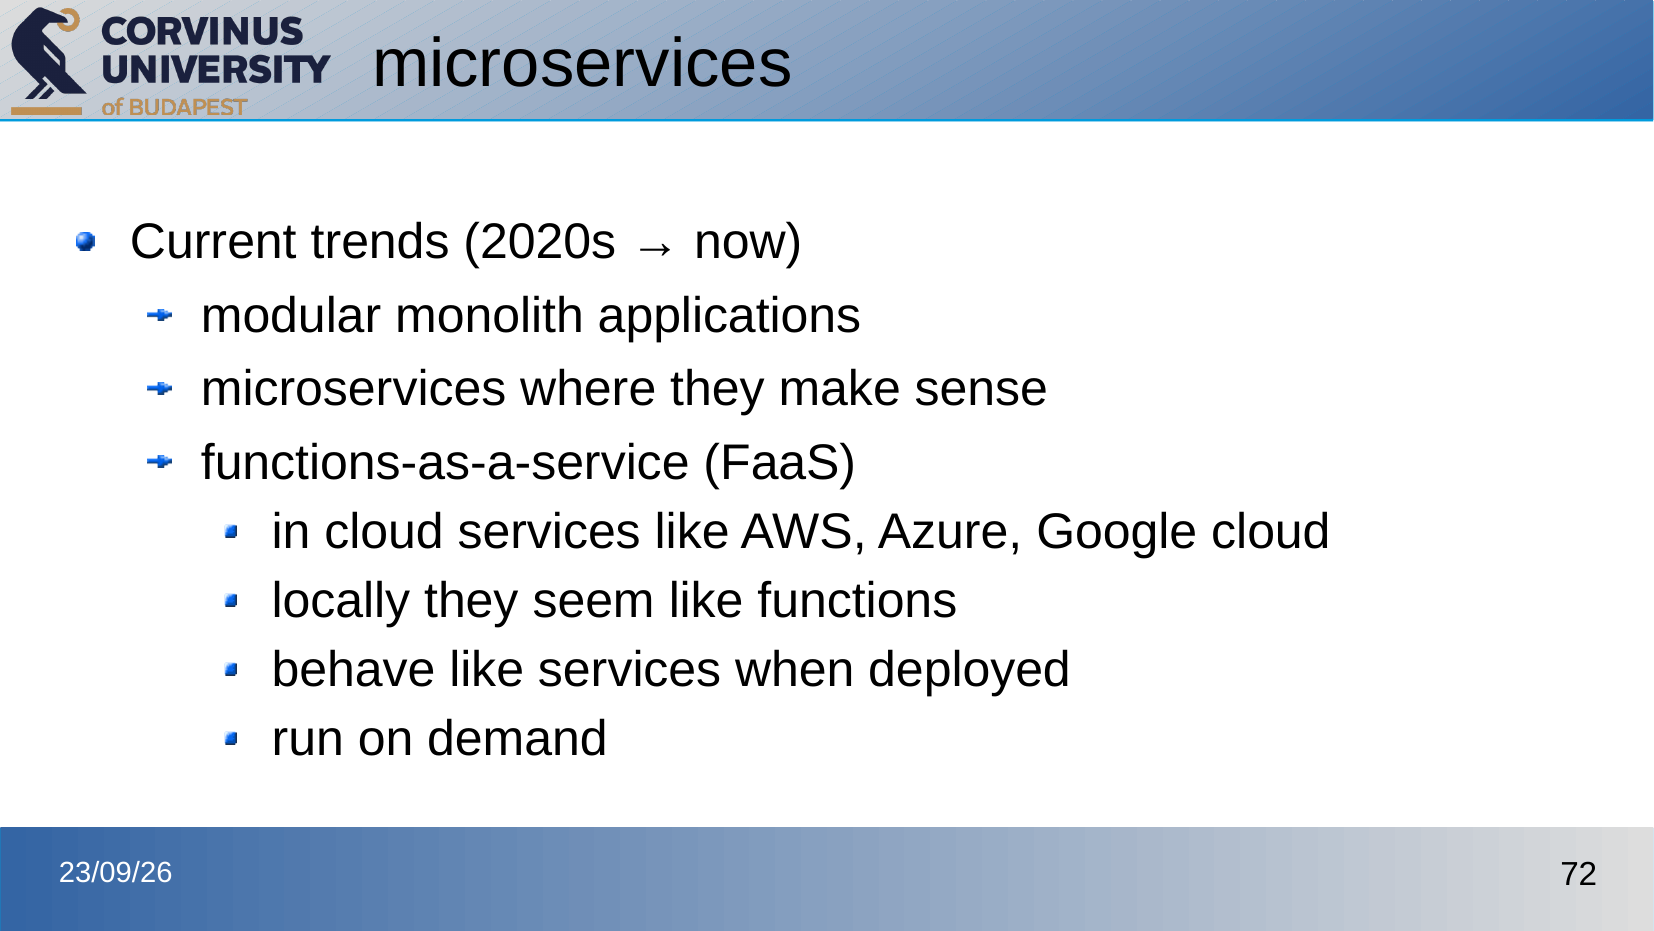

# microservices
Current trends (2020s → now)
modular monolith applications
microservices where they make sense
functions-as-a-service (FaaS)
in cloud services like AWS, Azure, Google cloud
locally they seem like functions
behave like services when deployed
run on demand